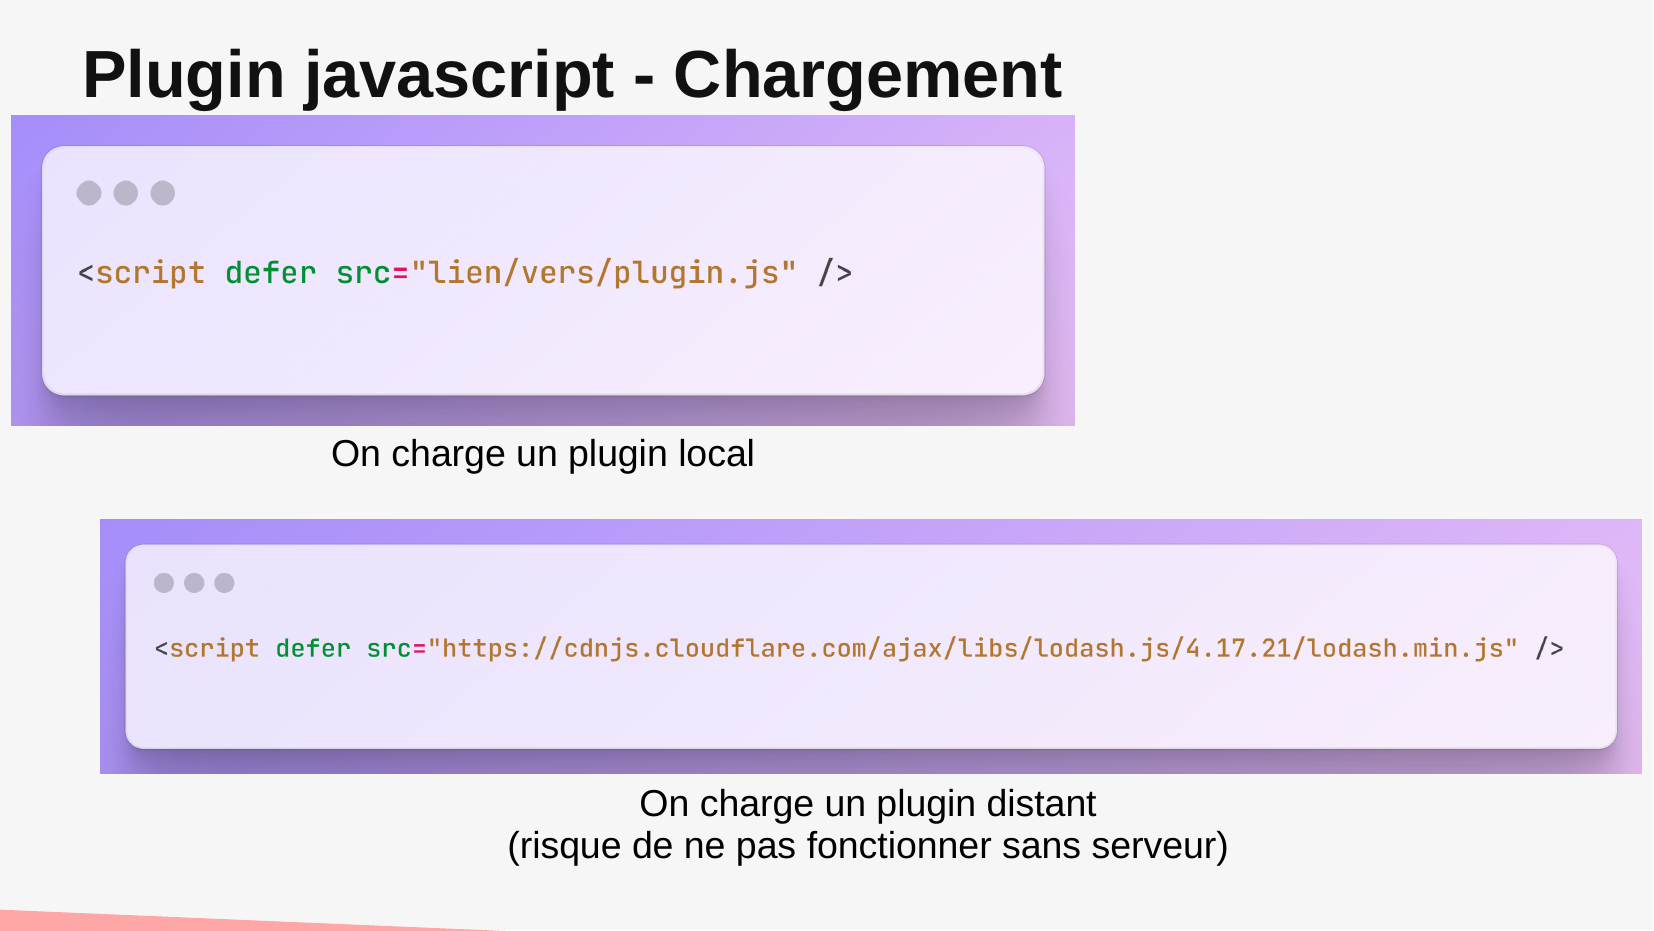

# Plugin javascript - Chargement
On charge un plugin local
On charge un plugin distant
(risque de ne pas fonctionner sans serveur)